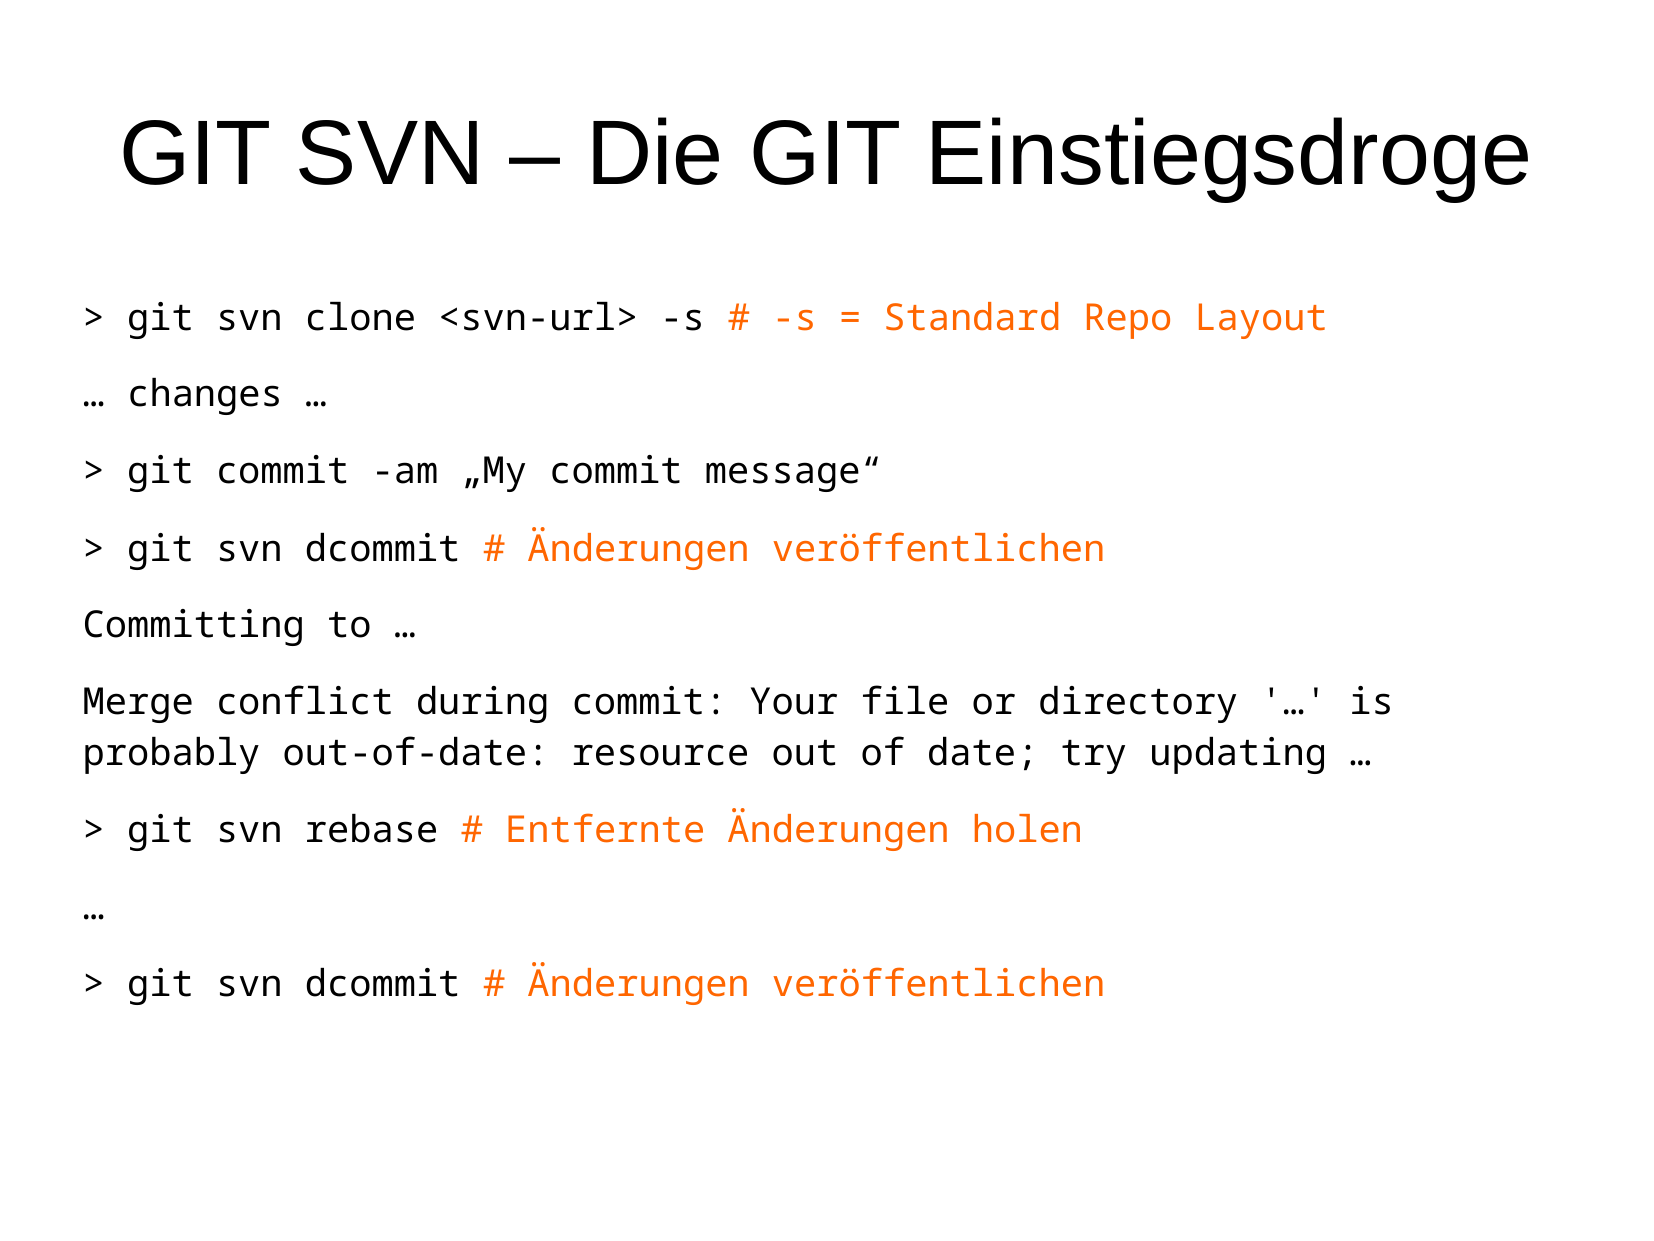

# GIT SVN – Die GIT Einstiegsdroge
> git svn clone <svn-url> -s # -s = Standard Repo Layout
… changes …
> git commit -am „My commit message“
> git svn dcommit # Änderungen veröffentlichen
Committing to …
Merge conflict during commit: Your file or directory '…' is probably out-of-date: resource out of date; try updating …
> git svn rebase # Entfernte Änderungen holen
…
> git svn dcommit # Änderungen veröffentlichen